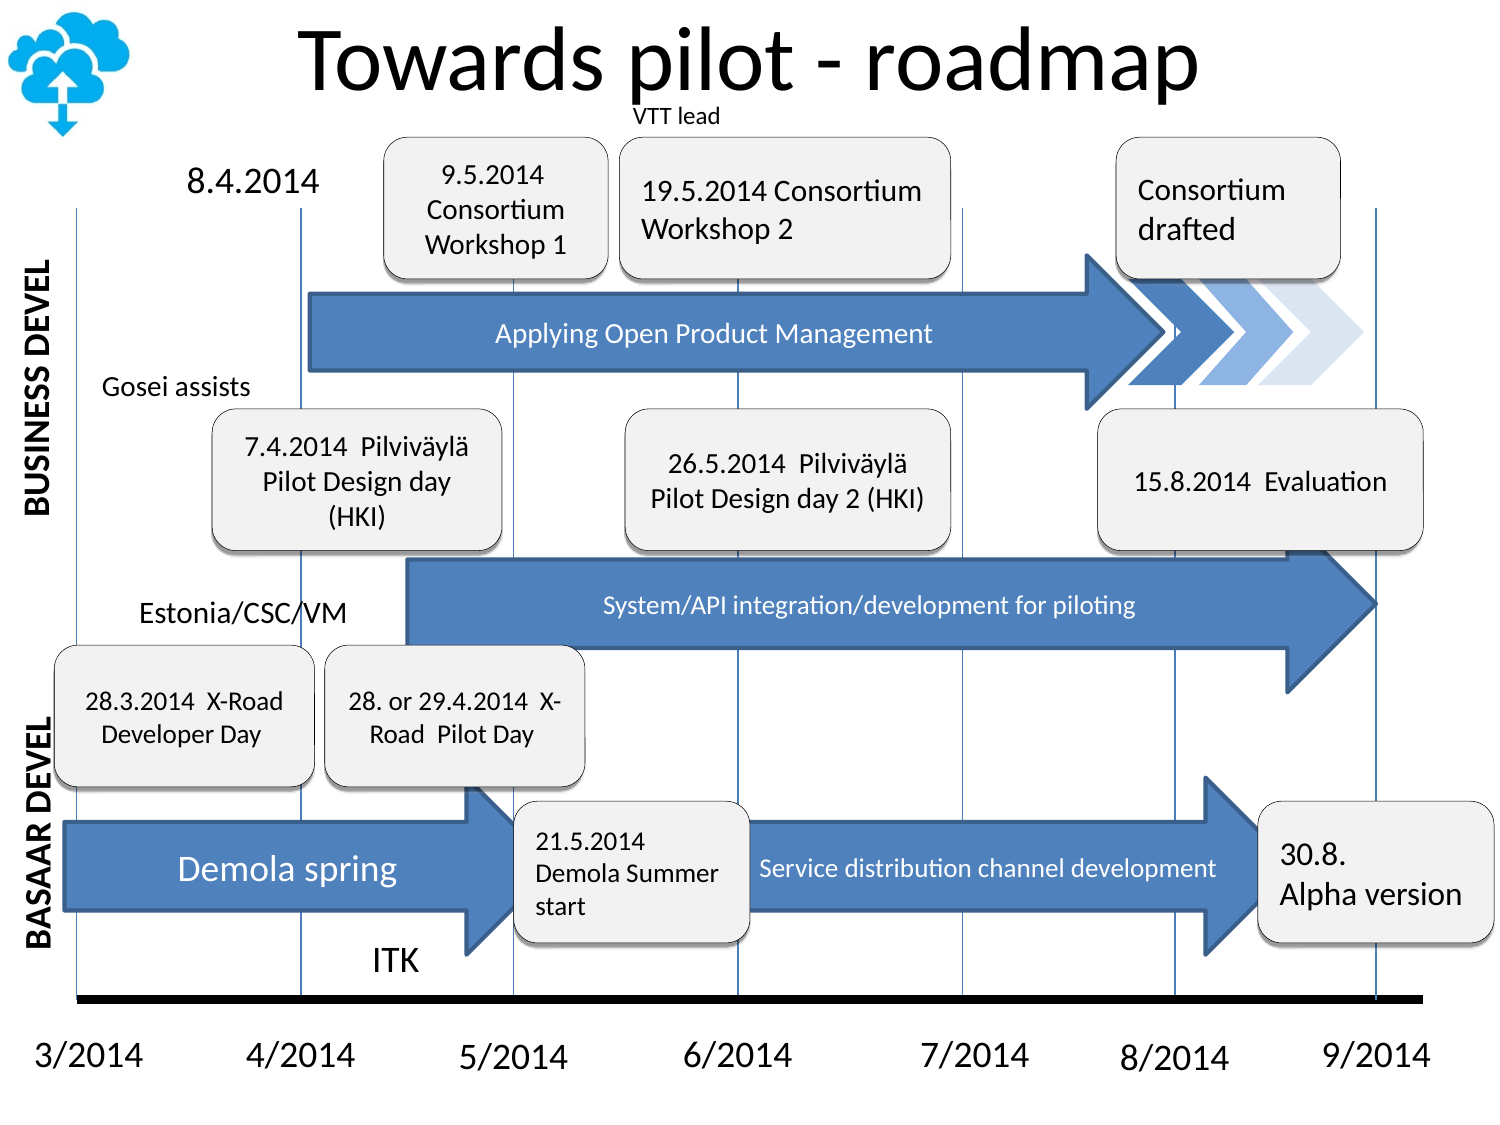

# Towards pilot - roadmap
VTT lead
9.5.2014 Consortium Workshop 1
19.5.2014 Consortium Workshop 2
Consortium
drafted
8.4.2014
Applying Open Product Management
BUSINESS DEVEL
Gosei assists
7.4.2014 Pilviväylä Pilot Design day (HKI)
26.5.2014 Pilviväylä Pilot Design day 2 (HKI)
15.8.2014 Evaluation
System/API integration/development for piloting
Estonia/CSC/VM
28.3.2014 X-Road Developer Day
28. or 29.4.2014 X-Road Pilot Day
Demola spring
Service distribution channel development
21.5.2014 Demola Summer start
30.8.
Alpha version
BASAAR DEVEL
ITK
3/2014
4/2014
6/2014
7/2014
9/2014
5/2014
8/2014